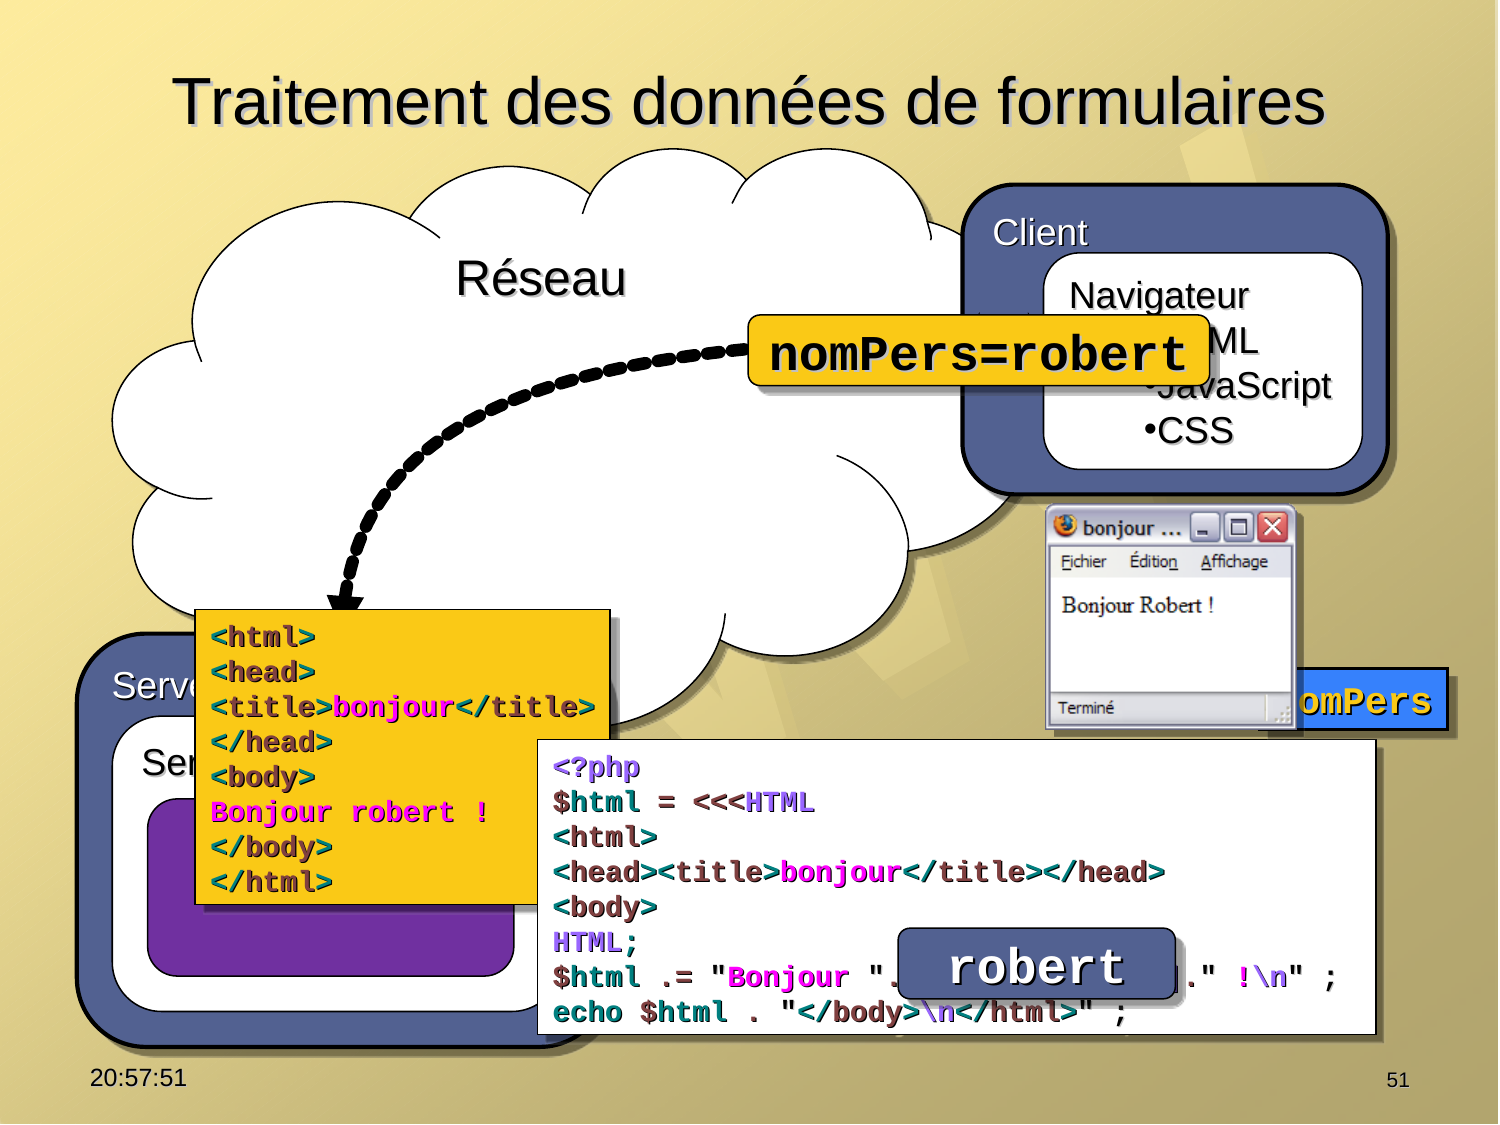

# Traitement des données de formulaires
Réseau
Client
Navigateur
HTML
JavaScript
CSS
nomPers=robert
<html>
<head>
<title>bonjour</title>
</head>
<body>
Bonjour robert !
</body>
</html>
Serveur
nomPers
Serveur Web
<?php
$html = <<<HTML
<html>
<head><title>bonjour</title></head>
<body>
HTML;
$html .= "Bonjour ".$_GET['nomPers']." !\n" ;
echo $html . "</body>\n</html>" ;
Module PHP
robert
21:08:09